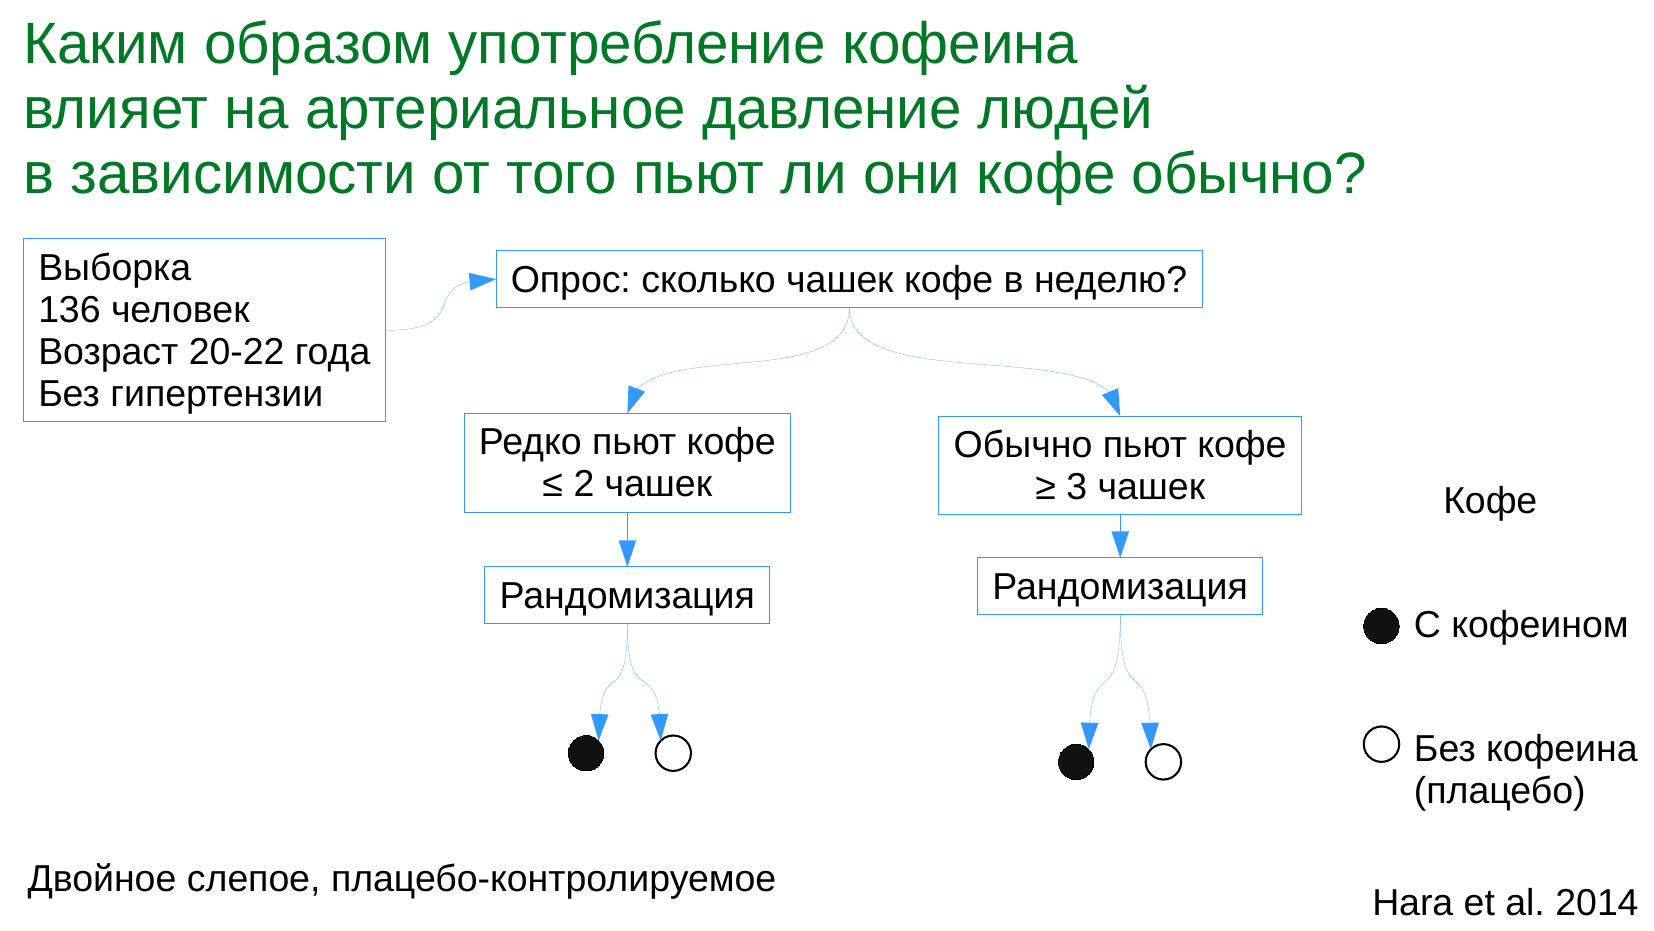

# Каким образом употребление кофеина влияет на артериальное давление людей в зависимости от того пьют ли они кофе обычно?
Выборка
136 человек
Возраст 20-22 года
Без гипертензии
Опрос: сколько чашек кофе в неделю?
Редко пьют кофе
≤ 2 чашек
Обычно пьют кофе
≥ 3 чашек
Кофе
Рандомизация
Рандомизация
С кофеином
Без кофеина
(плацебо)
Двойное слепое, плацебо-контролируемое
Hara et al. 2014